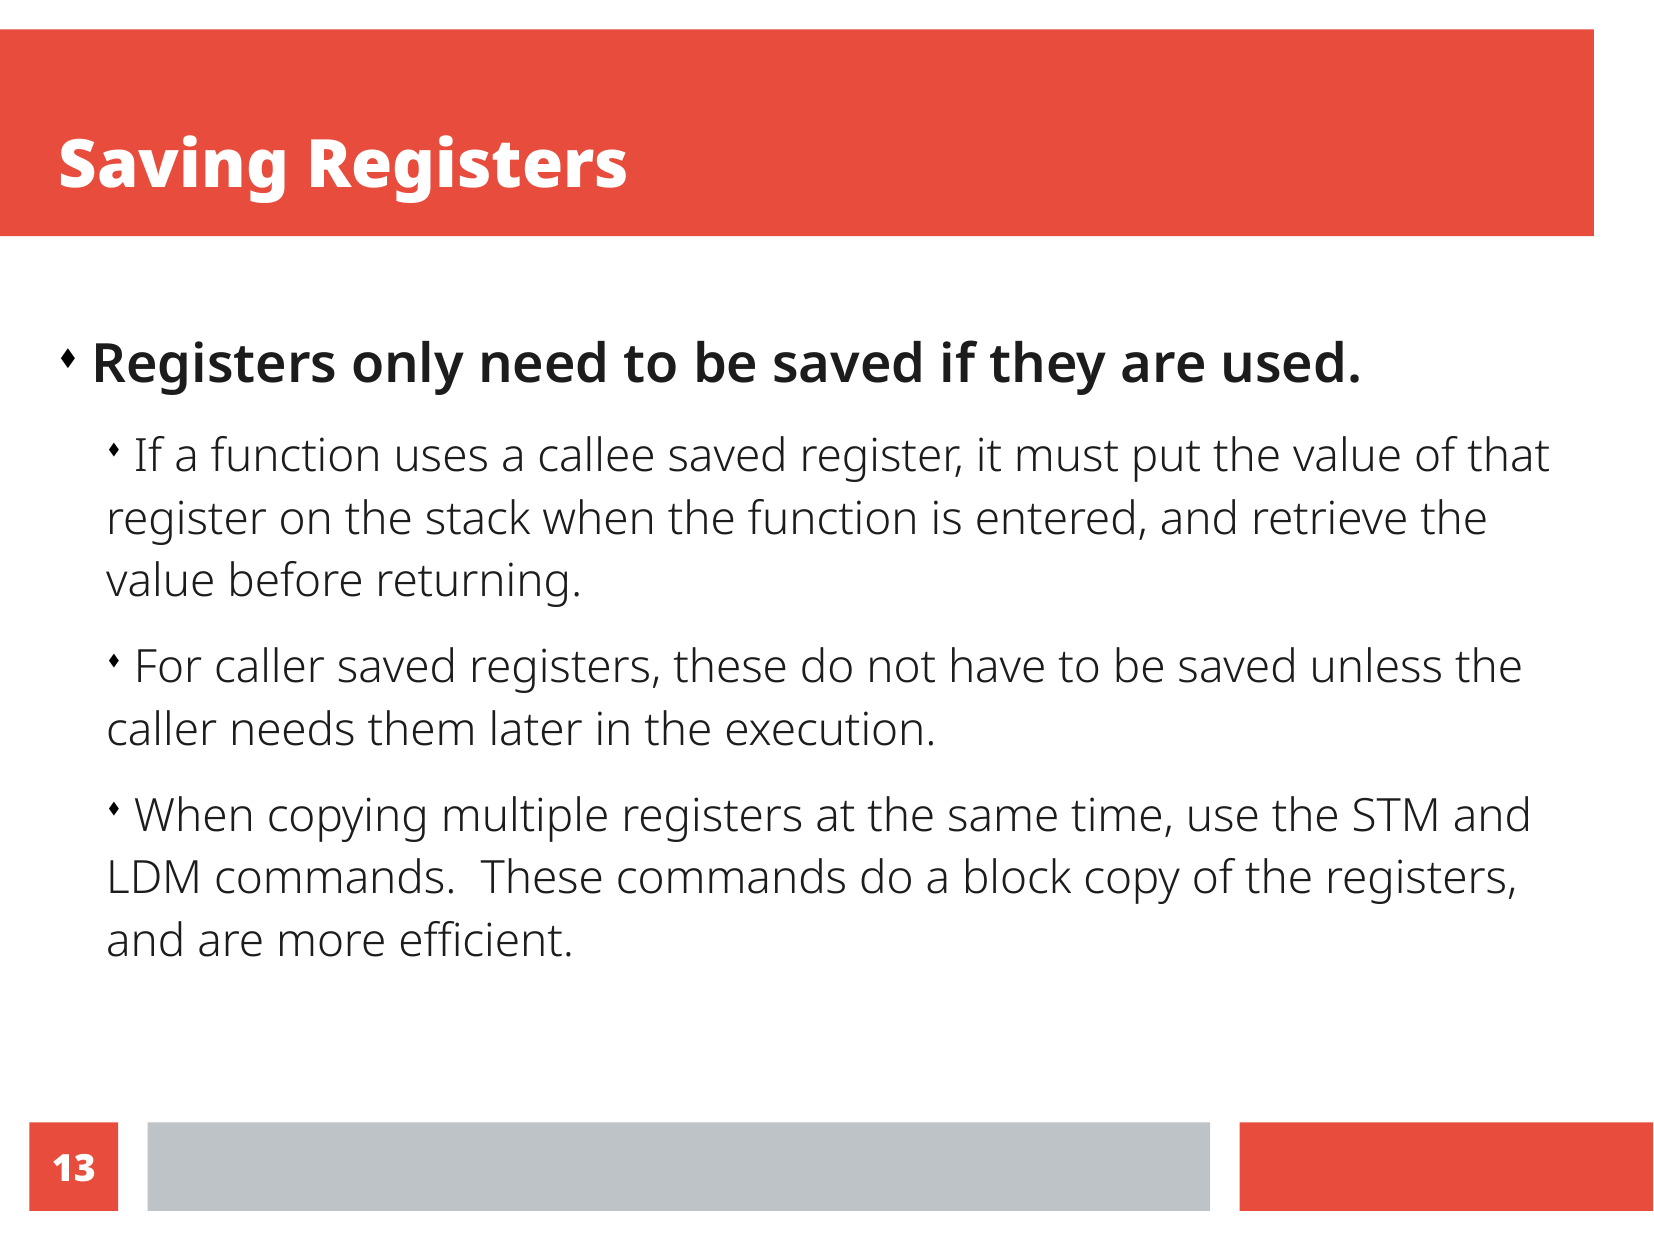

# Saving Registers
 Registers only need to be saved if they are used.
 If a function uses a callee saved register, it must put the value of that register on the stack when the function is entered, and retrieve the value before returning.
 For caller saved registers, these do not have to be saved unless the caller needs them later in the execution.
 When copying multiple registers at the same time, use the STM and LDM commands. These commands do a block copy of the registers, and are more efficient.
13